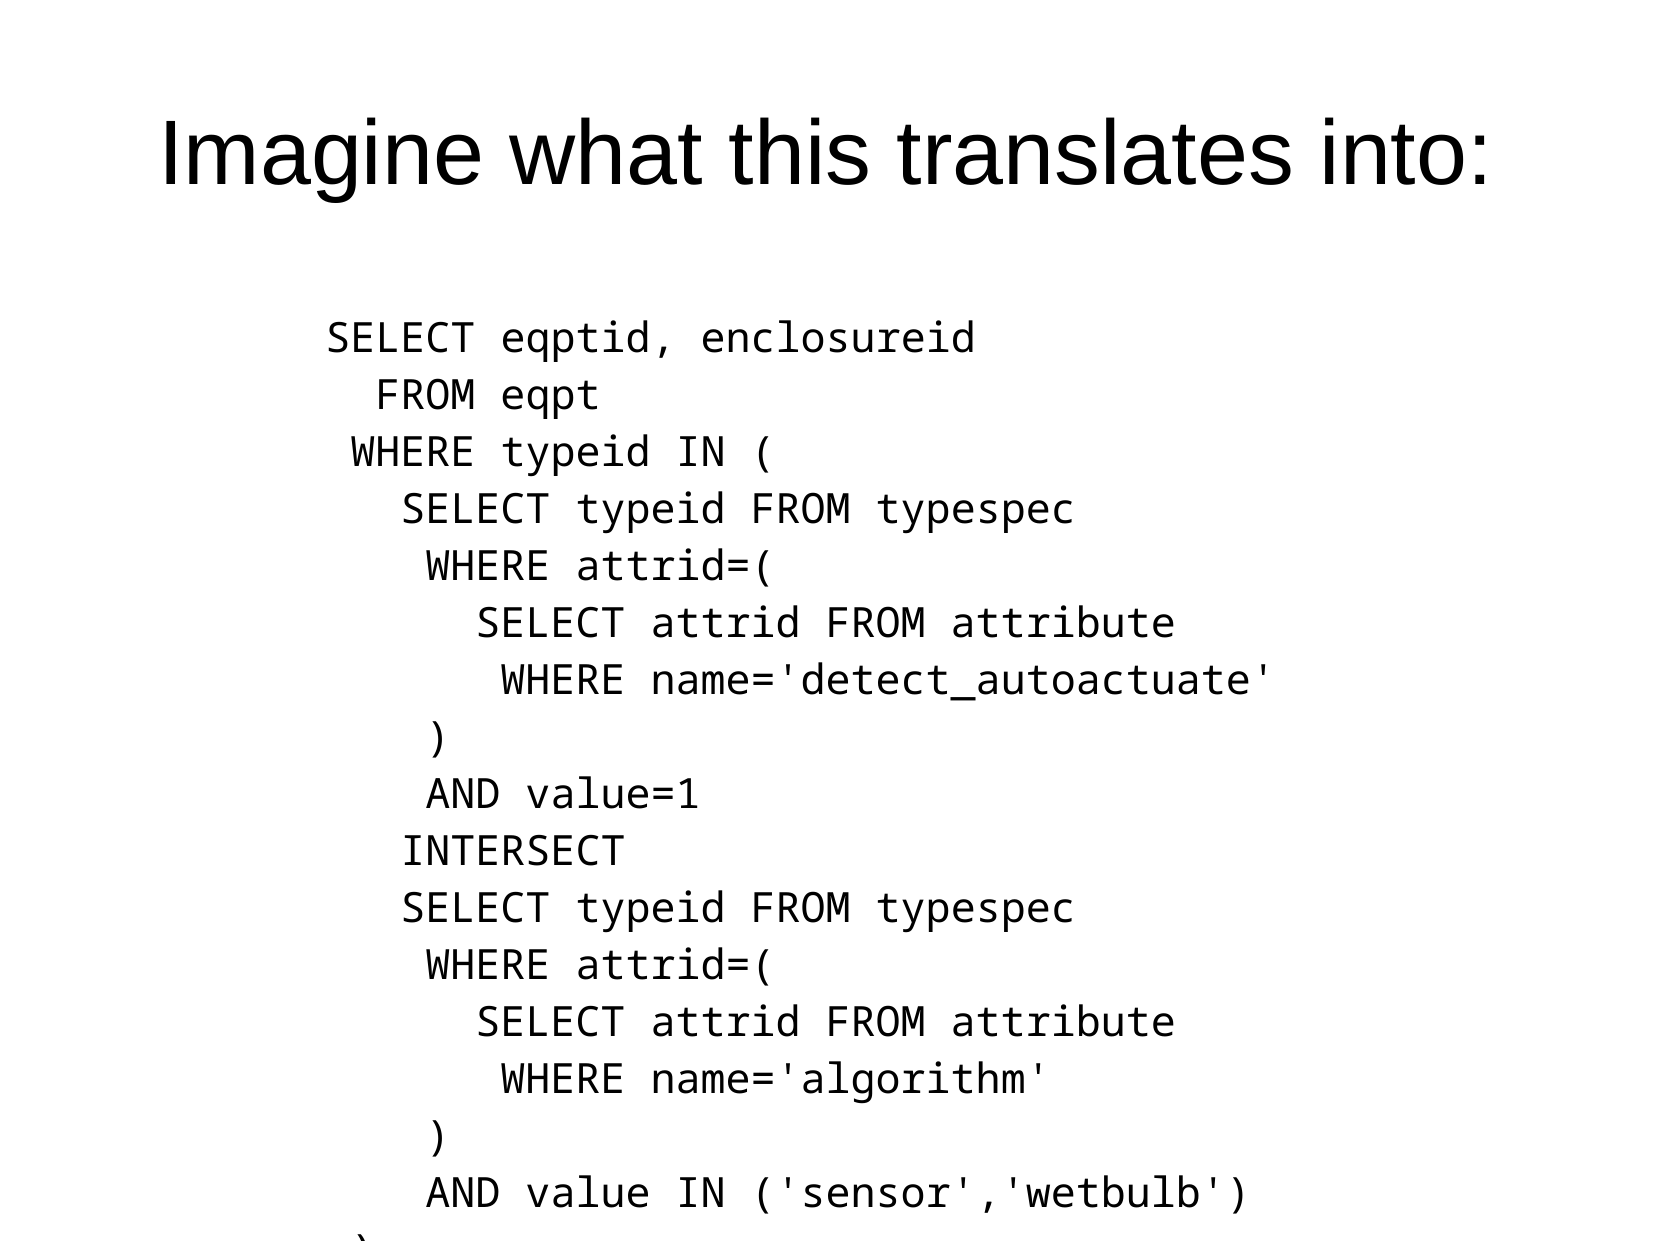

# Imagine what this translates into:
SELECT eqptid, enclosureid
 FROM eqpt
 WHERE typeid IN (
 SELECT typeid FROM typespec
 WHERE attrid=(
 SELECT attrid FROM attribute
 WHERE name='detect_autoactuate'
 )
 AND value=1
 INTERSECT
 SELECT typeid FROM typespec
 WHERE attrid=(
 SELECT attrid FROM attribute
 WHERE name='algorithm'
 )
 AND value IN ('sensor','wetbulb')
 )